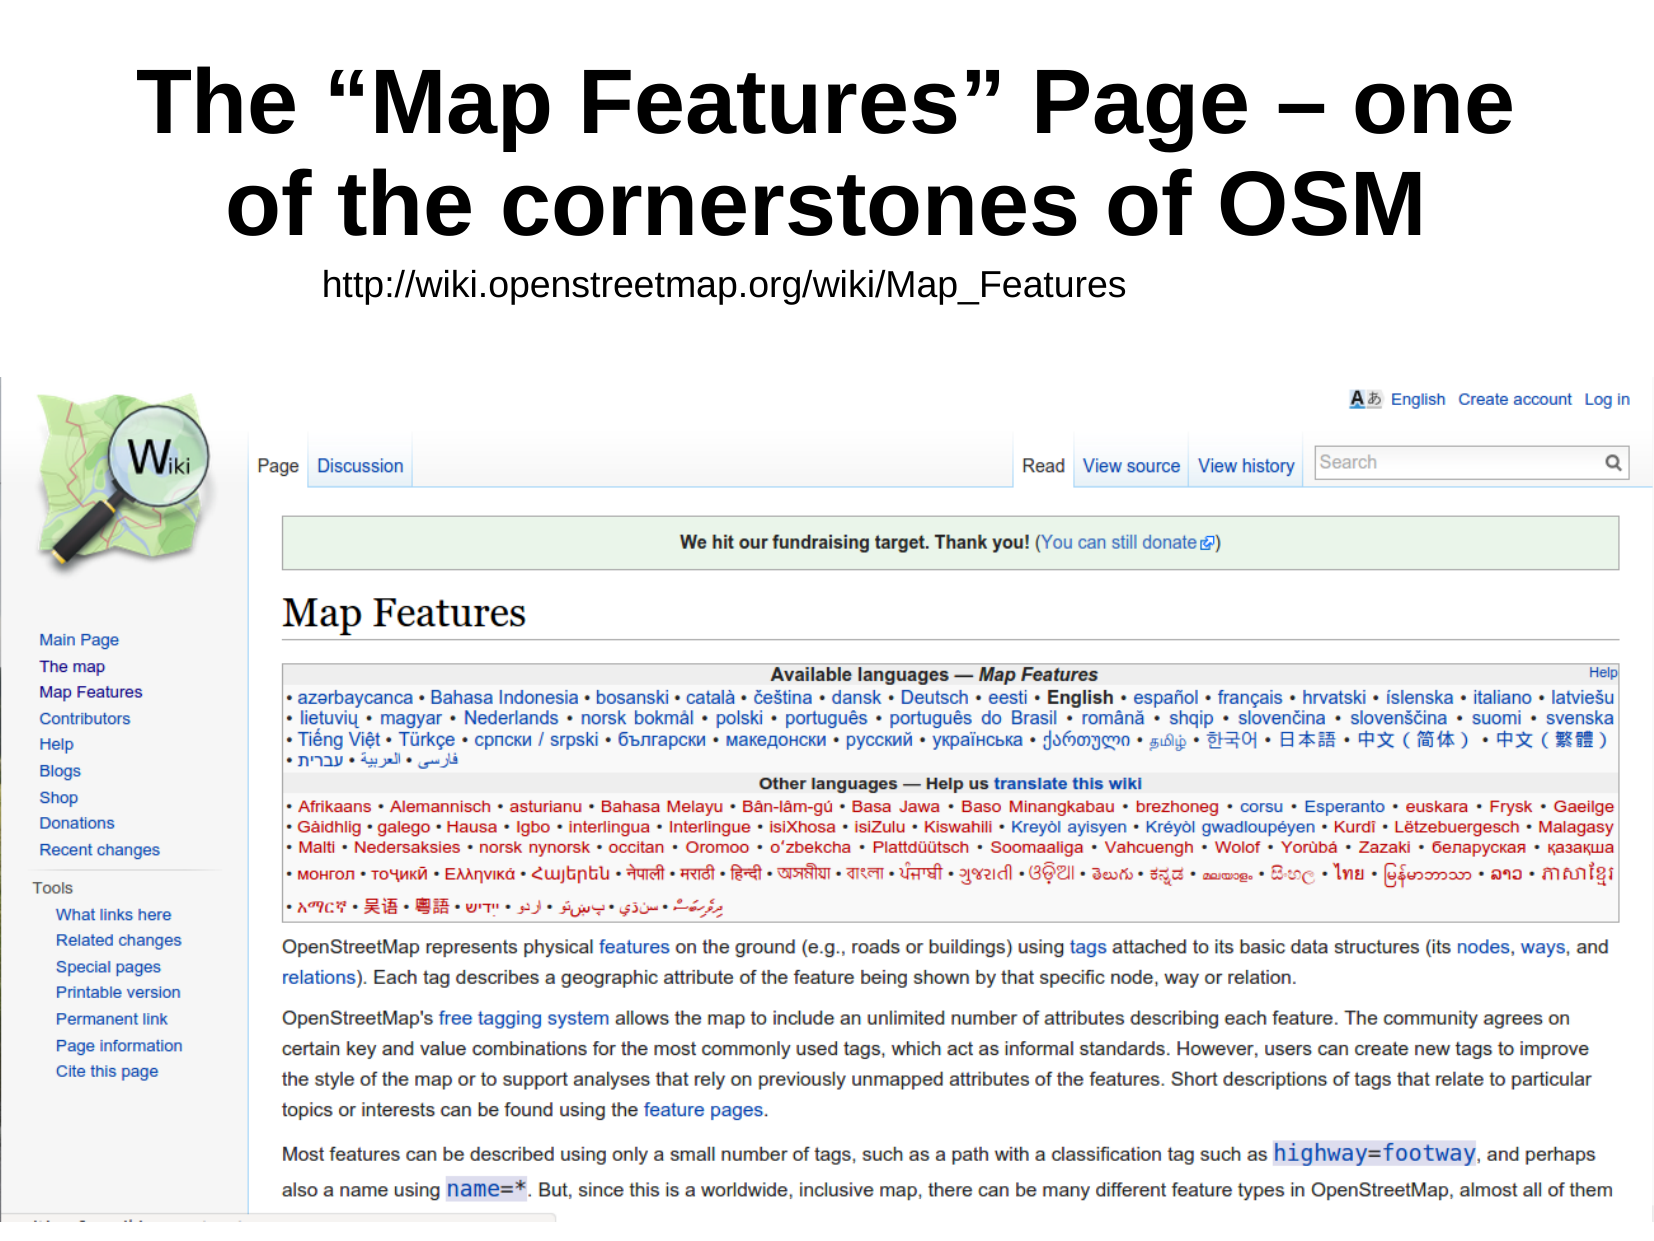

# The “Map Features” Page – one of the cornerstones of OSM
http://wiki.openstreetmap.org/wiki/Map_Features